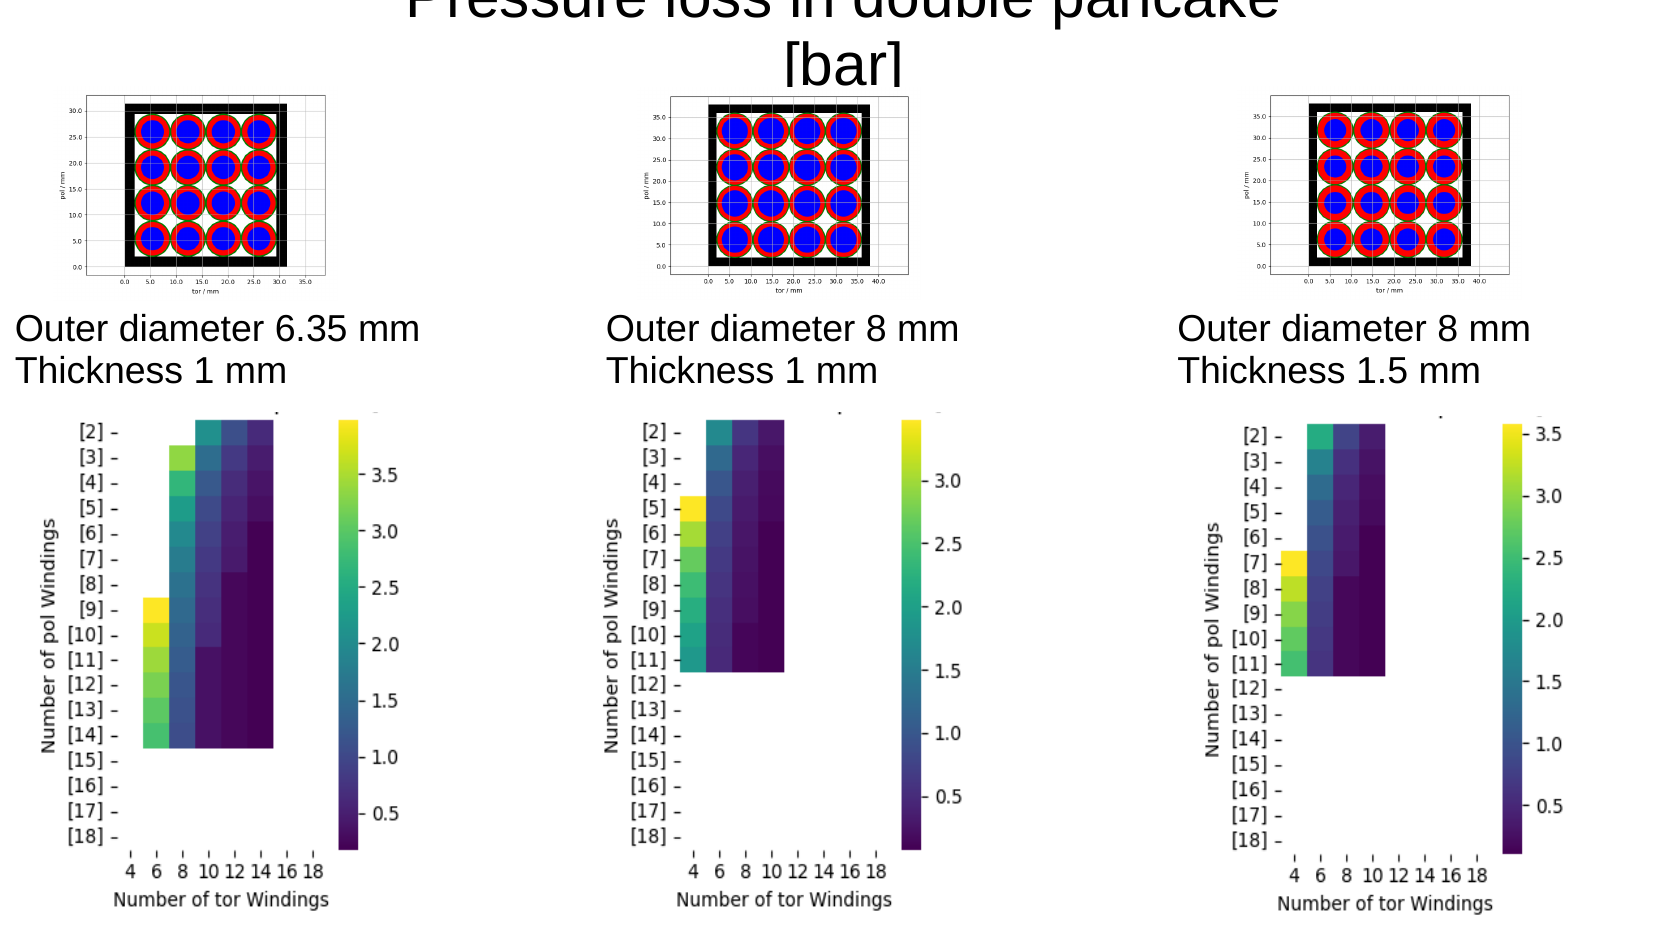

# Pressure loss in double pancake [bar]
Outer diameter 6.35 mm
Thickness 1 mm
Outer diameter 8 mm
Thickness 1 mm
Outer diameter 8 mm
Thickness 1.5 mm